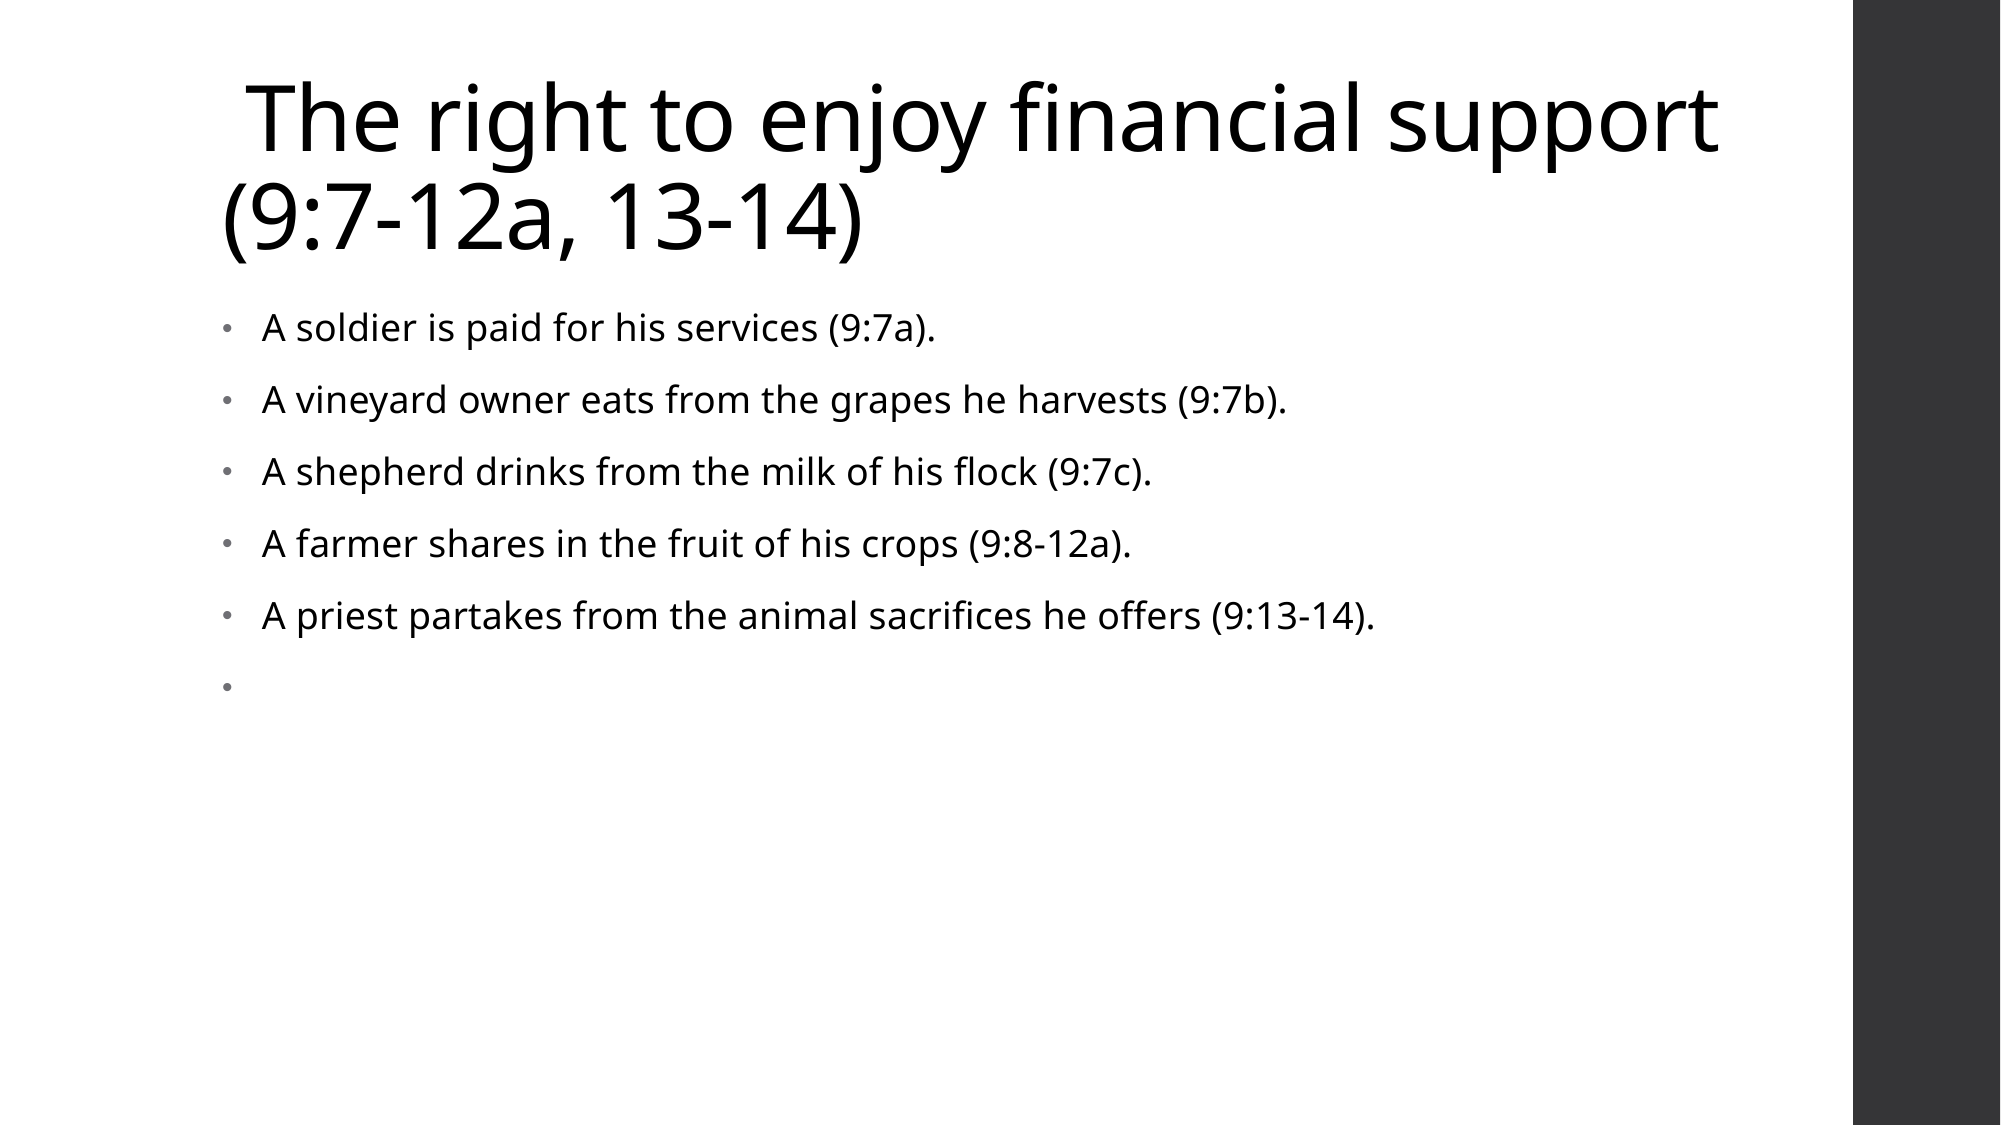

# The right to enjoy financial support (9:7-12a, 13-14)
 A soldier is paid for his services (9:7a).
 A vineyard owner eats from the grapes he harvests (9:7b).
 A shepherd drinks from the milk of his flock (9:7c).
 A farmer shares in the fruit of his crops (9:8-12a).
 A priest partakes from the animal sacrifices he offers (9:13-14).